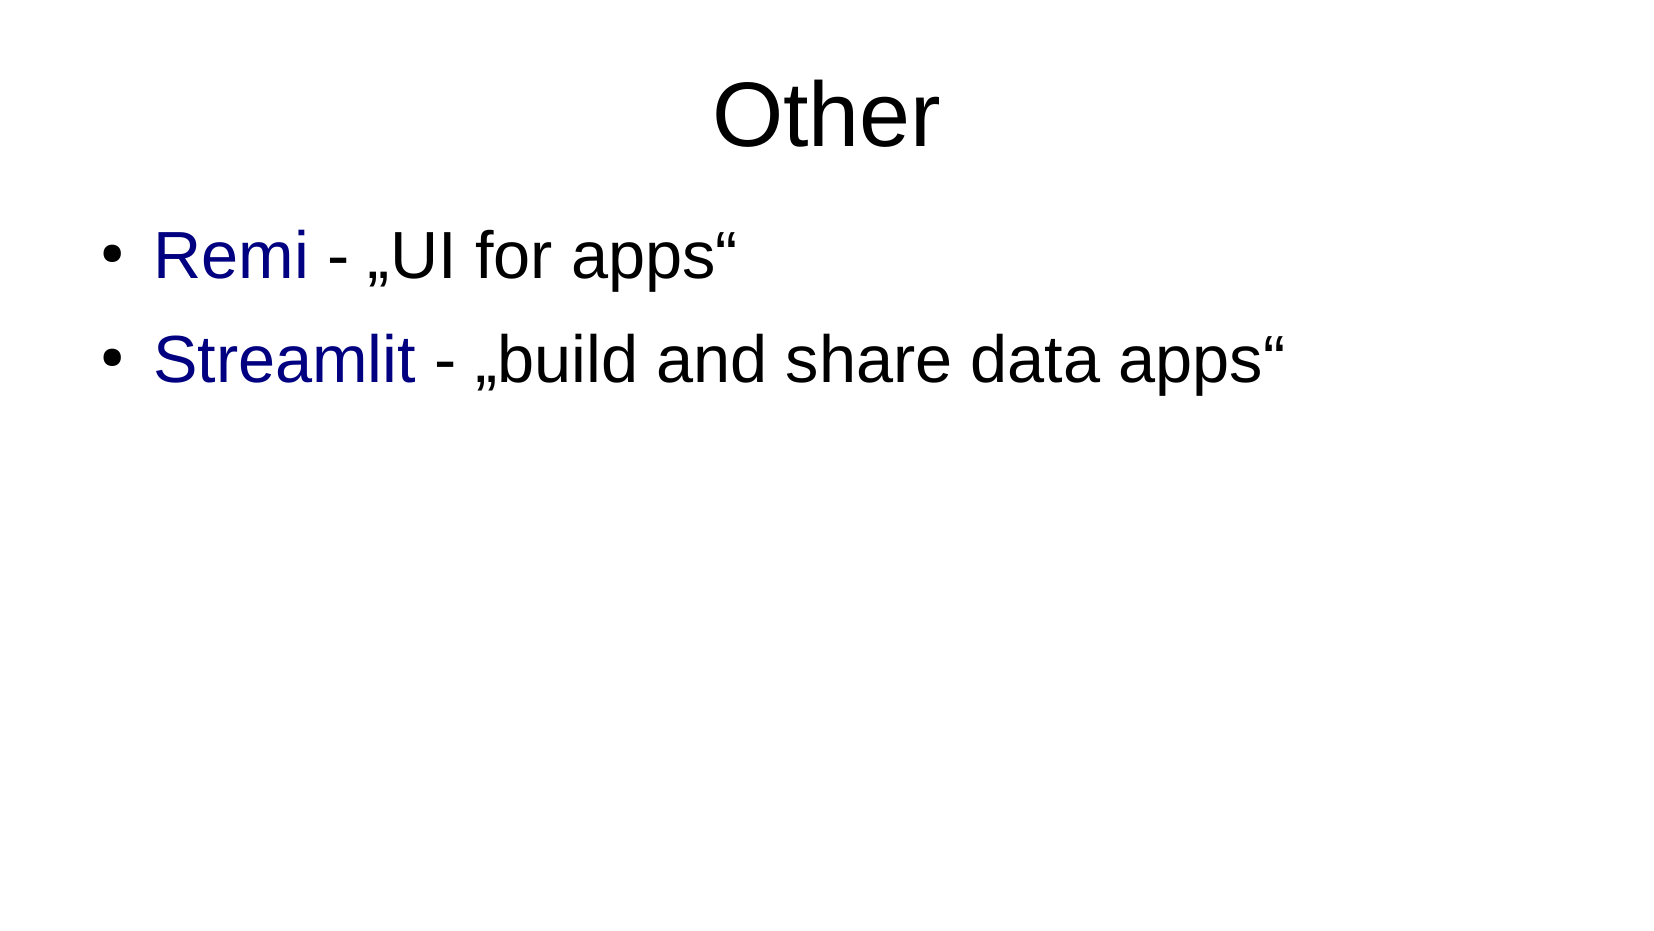

# Other
Remi - „UI for apps“
Streamlit - „build and share data apps“